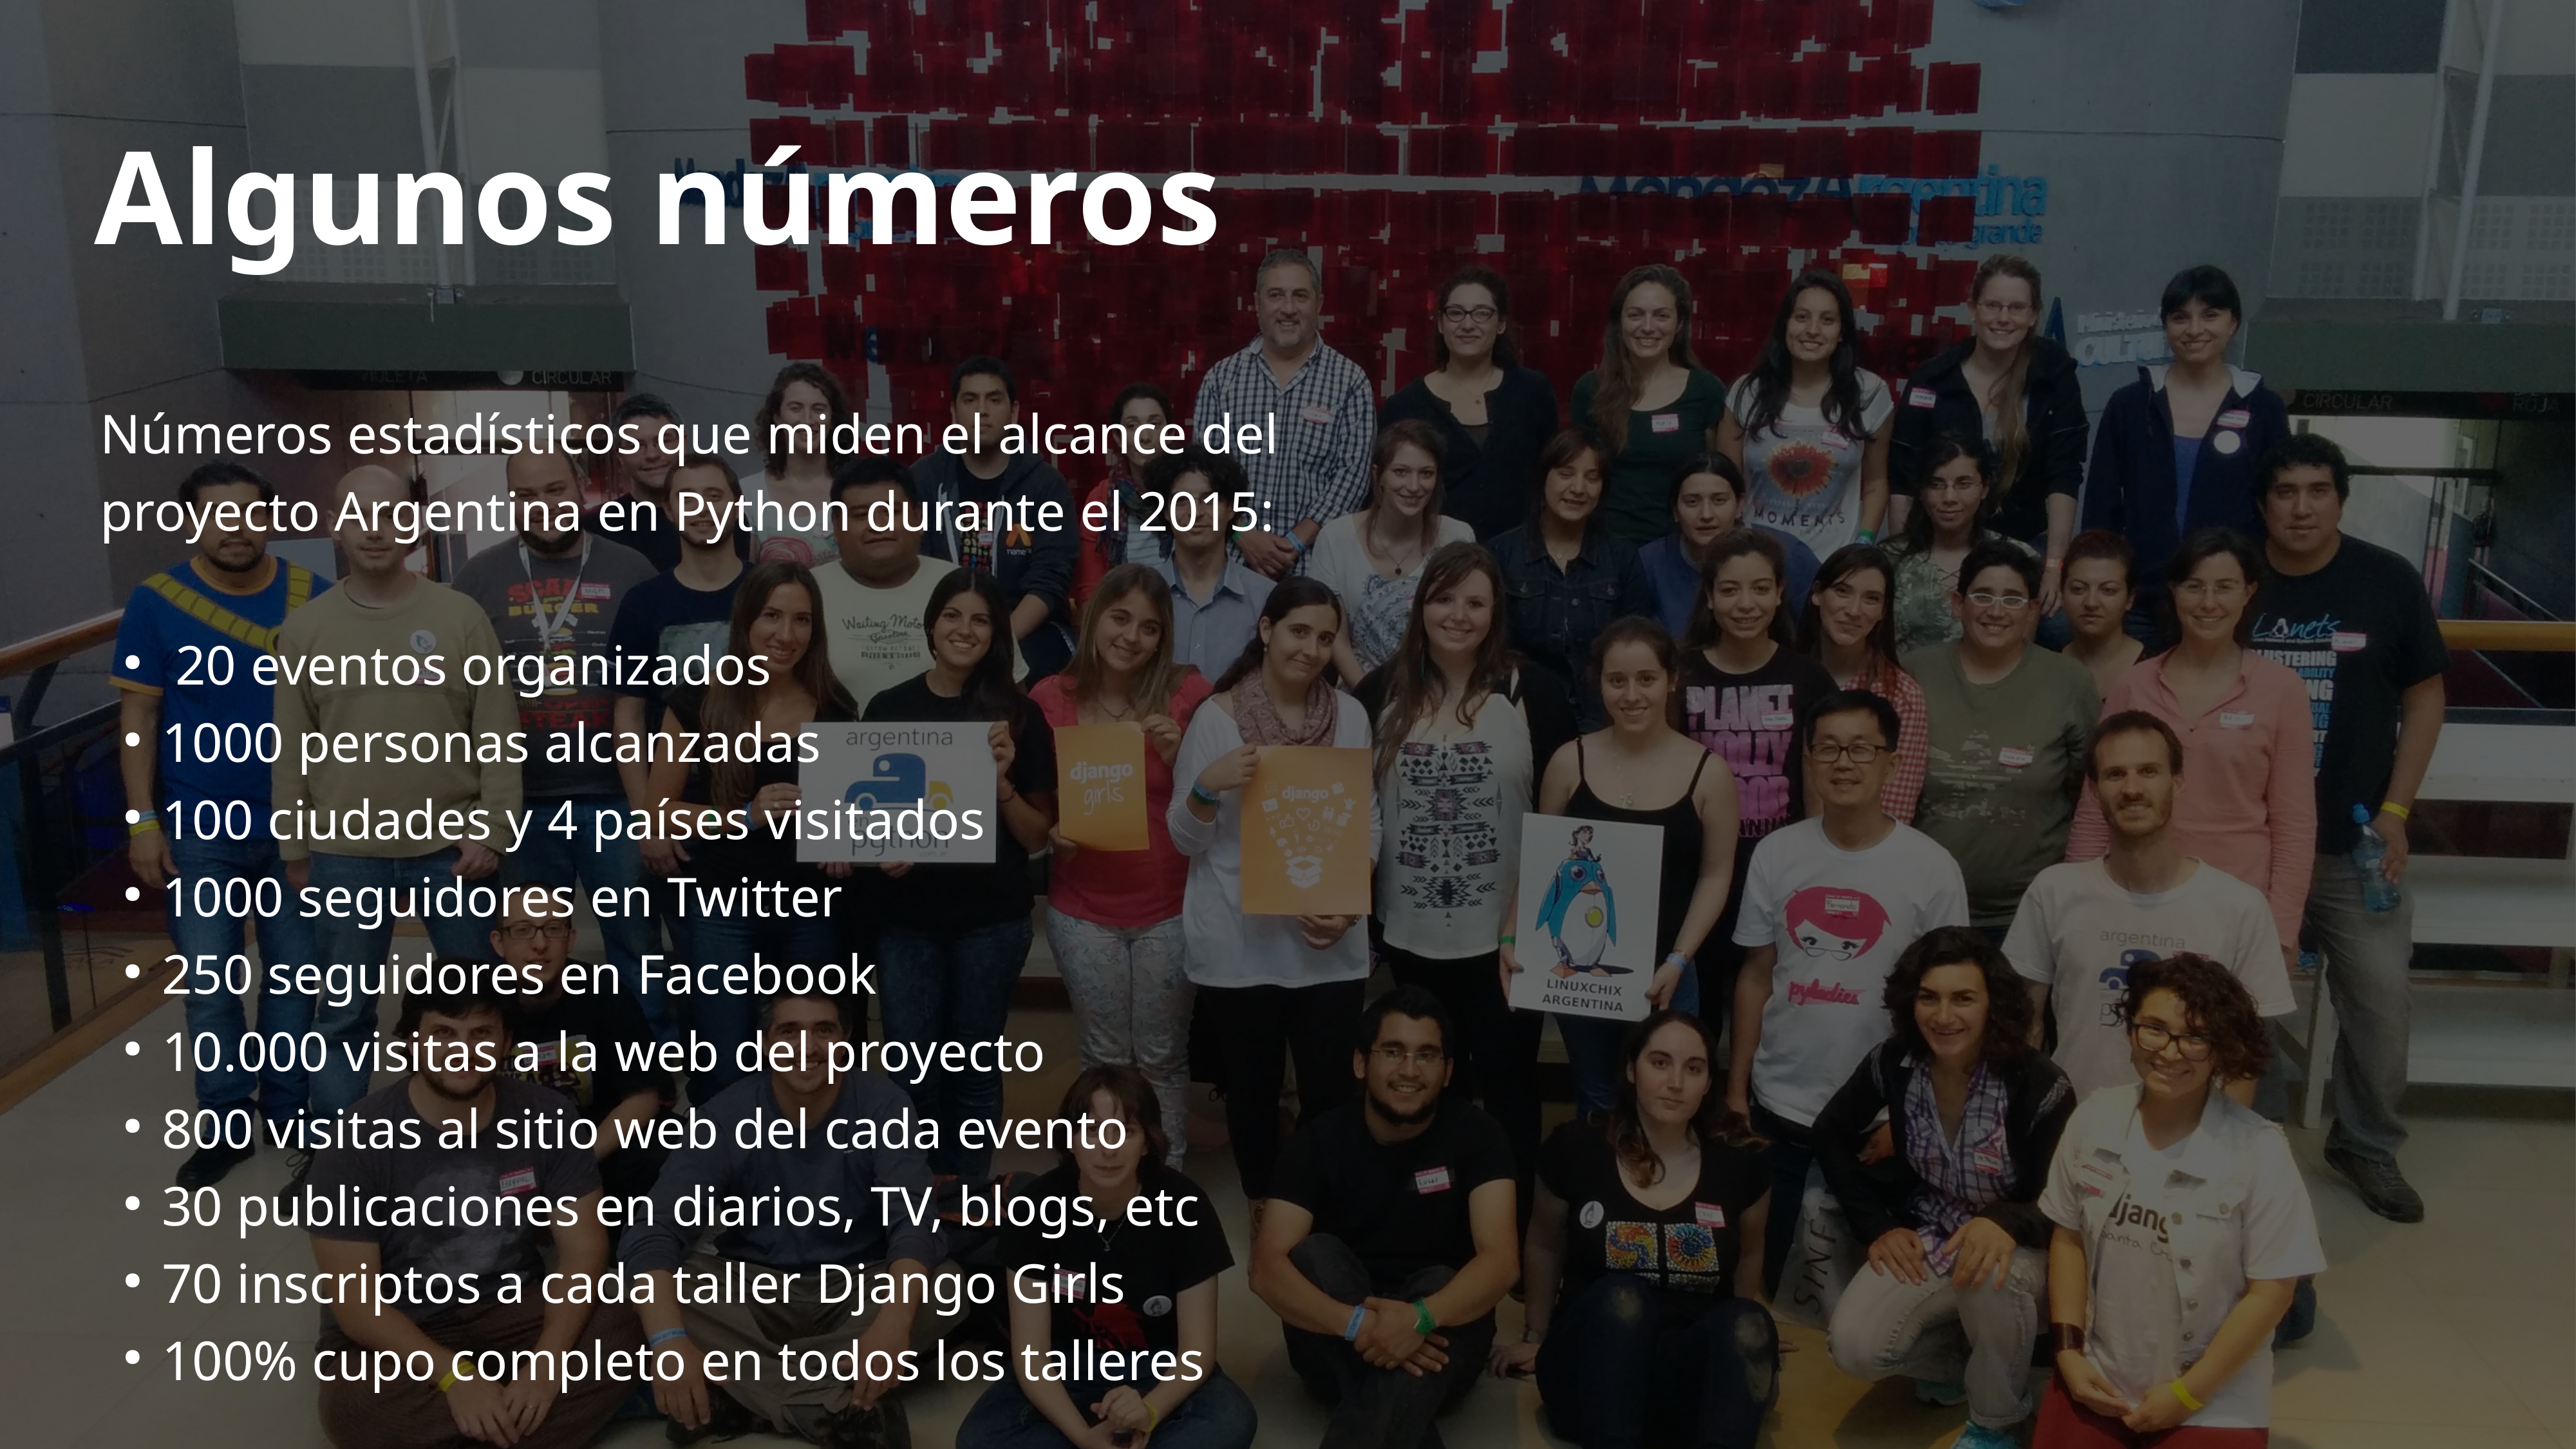

Algunos números
Números estadísticos que miden el alcance del proyecto Argentina en Python durante el 2015:
 20 eventos organizados
1000 personas alcanzadas
100 ciudades y 4 países visitados
1000 seguidores en Twitter
250 seguidores en Facebook
10.000 visitas a la web del proyecto
800 visitas al sitio web del cada evento
30 publicaciones en diarios, TV, blogs, etc
70 inscriptos a cada taller Django Girls
100% cupo completo en todos los talleres